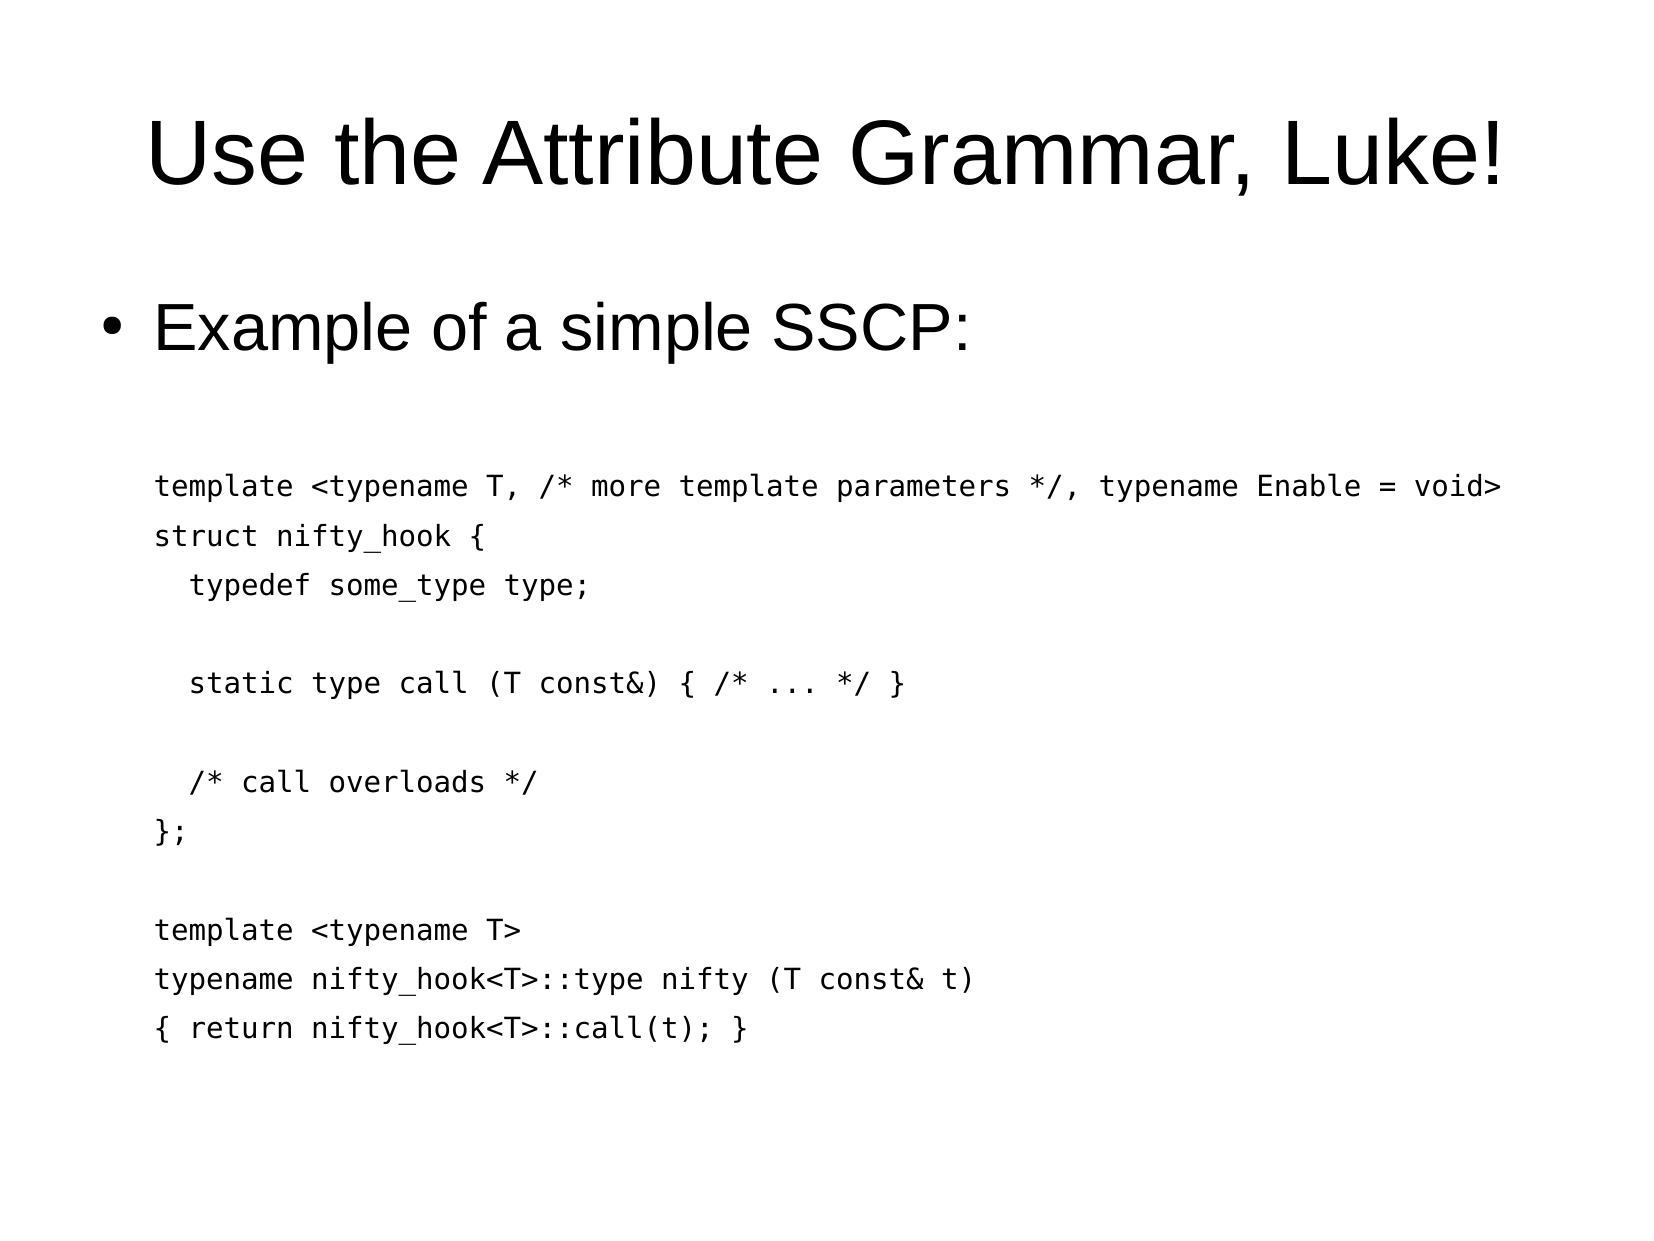

# Use the Attribute Grammar, Luke!
Example of a simple SSCP:
template <typename T, /* more template parameters */, typename Enable = void>
struct nifty_hook {
 typedef some_type type;
 static type call (T const&) { /* ... */ }
 /* call overloads */
};
template <typename T>
typename nifty_hook<T>::type nifty (T const& t)
{ return nifty_hook<T>::call(t); }